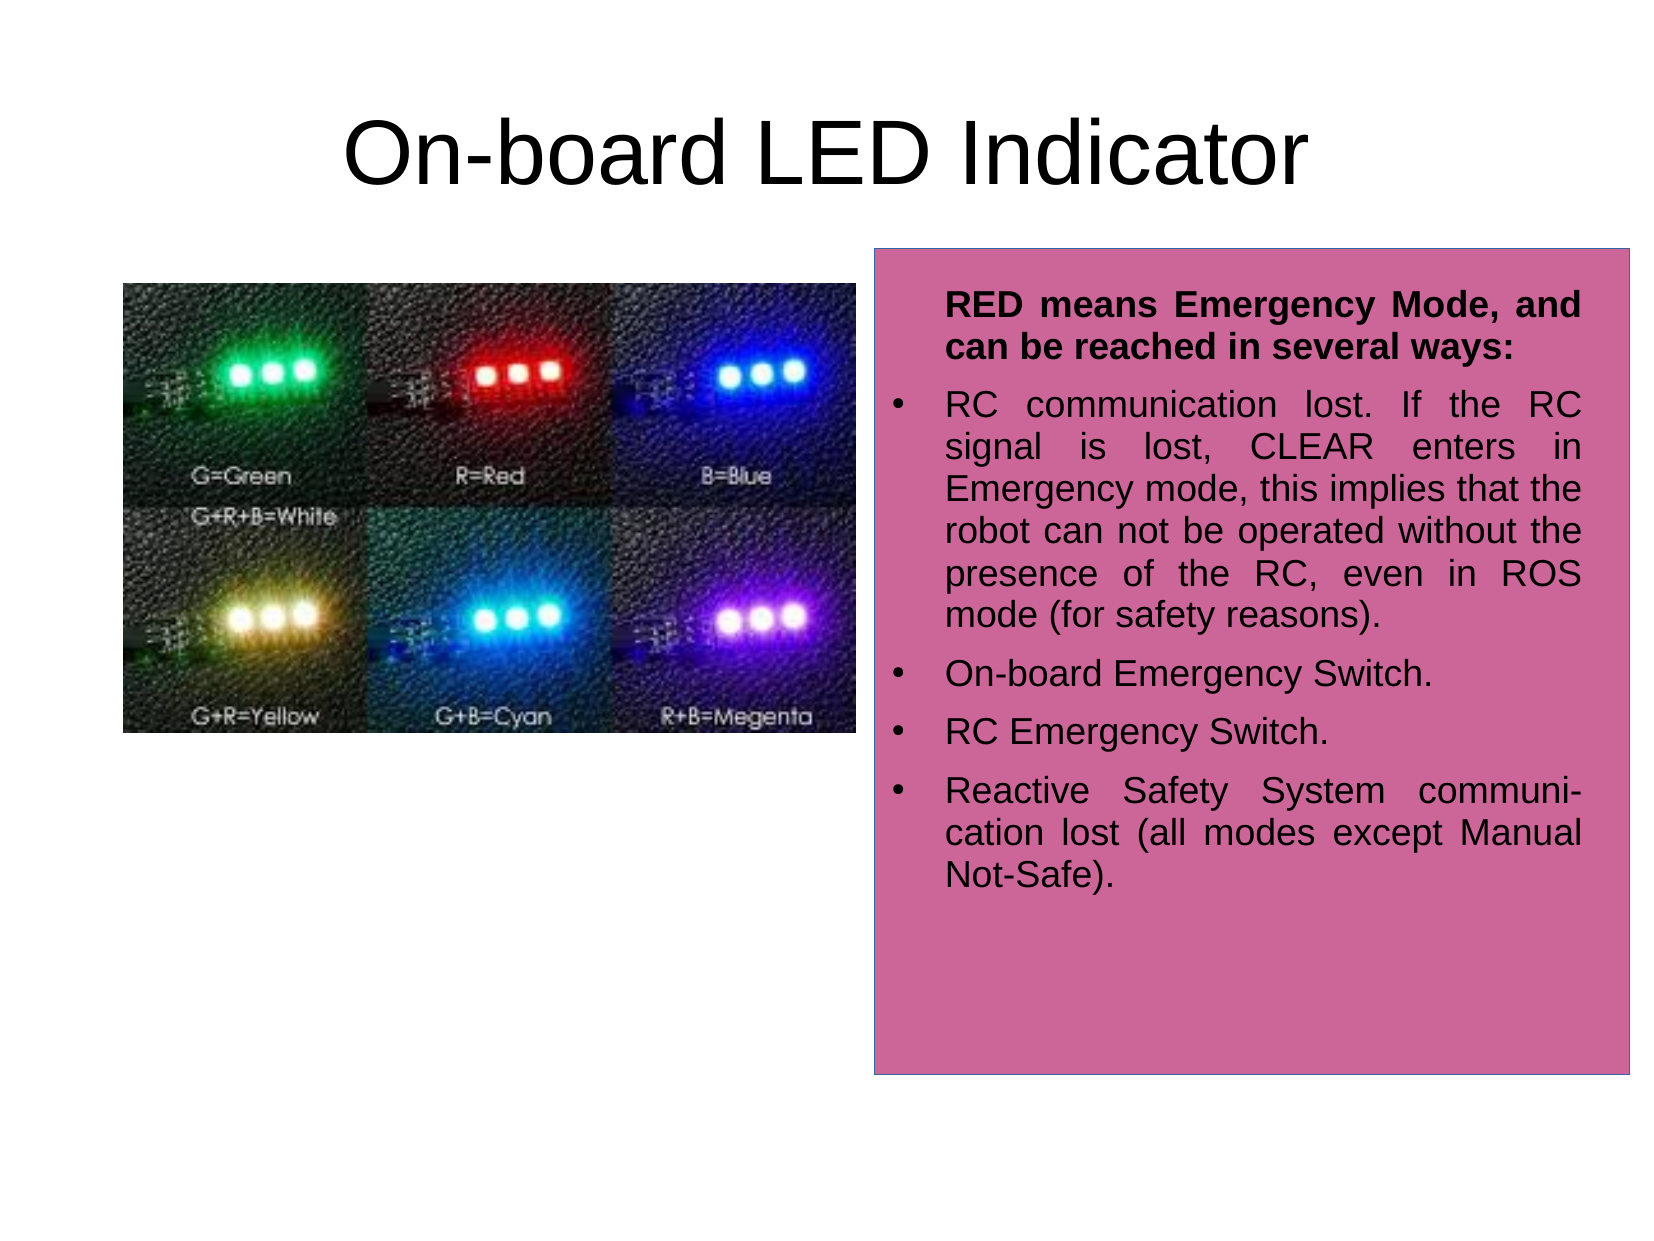

# On-board LED Indicator
RED means Emergency Mode, and can be reached in several ways:
RC communication lost. If the RC signal is lost, CLEAR enters in Emergency mode, this implies that the robot can not be operated without the presence of the RC, even in ROS mode (for safety reasons).
On-board Emergency Switch.
RC Emergency Switch.
Reactive Safety System communi-cation lost (all modes except Manual Not-Safe).